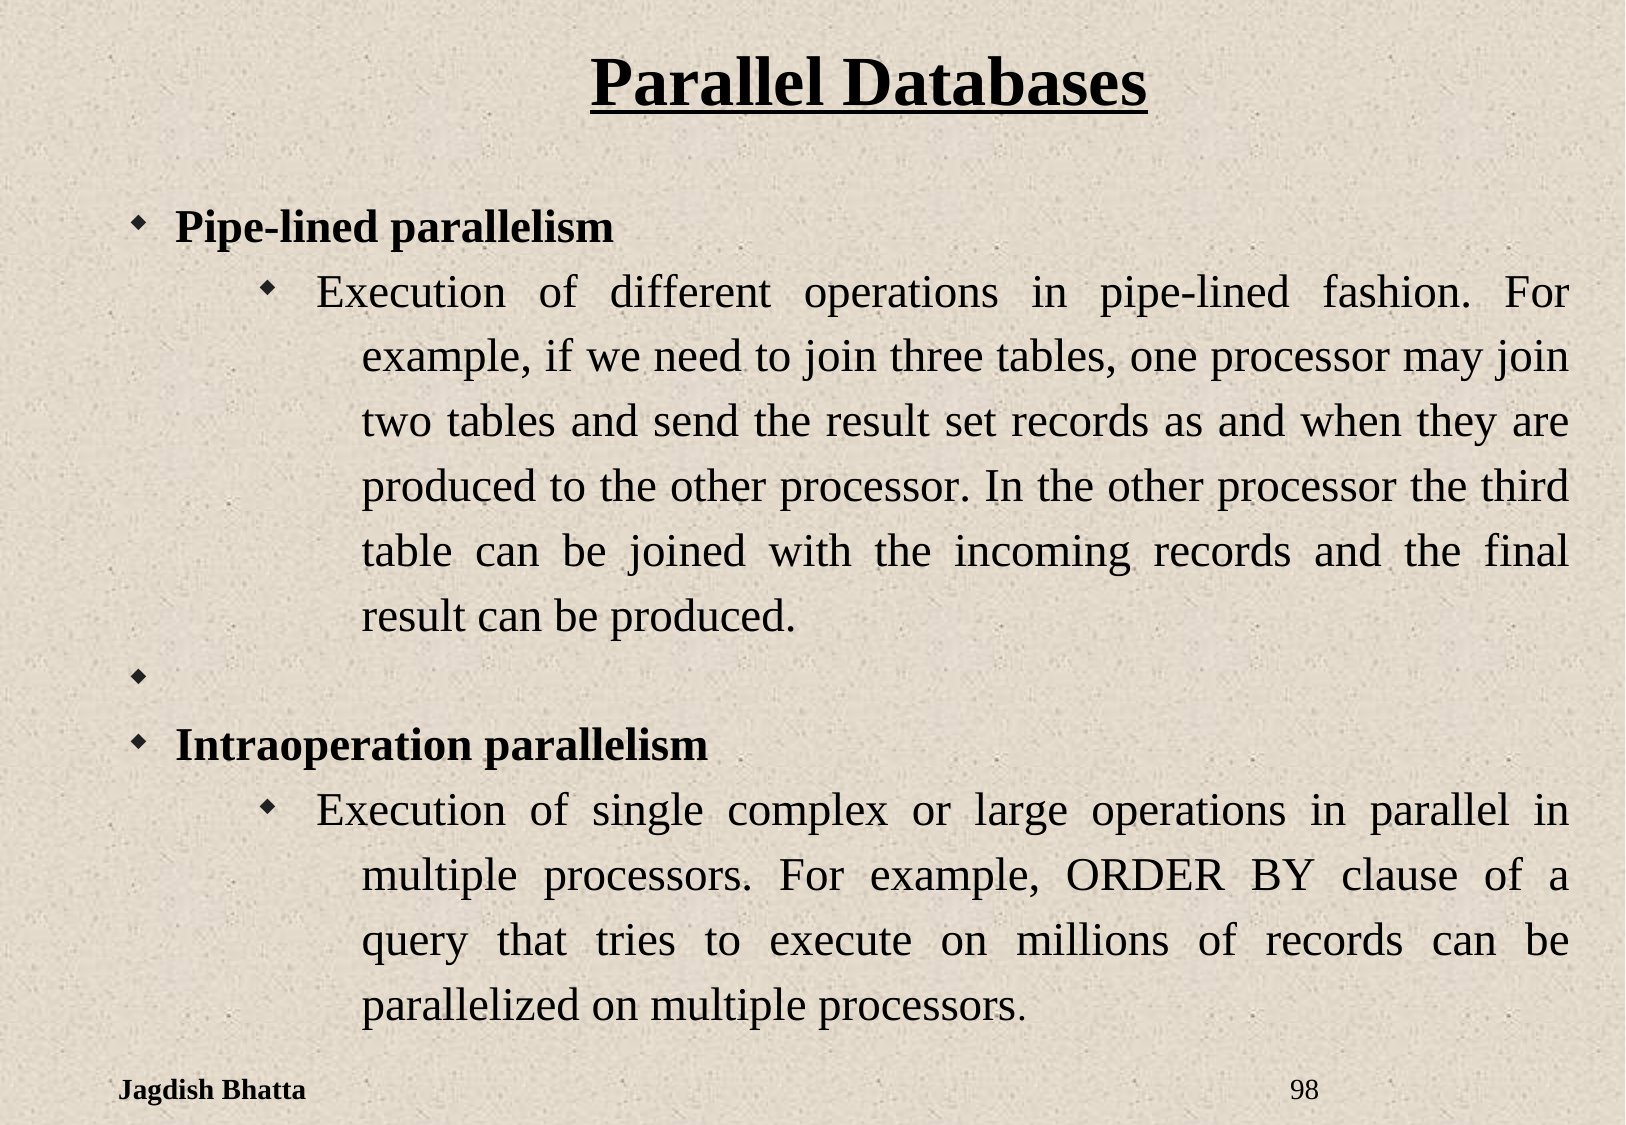

# Parallel Databases
Pipe-lined parallelism
Execution of different operations in pipe-lined fashion. For example, if we need to join three tables, one processor may join two tables and send the result set records as and when they are produced to the other processor. In the other processor the third table can be joined with the incoming records and the final result can be produced.
Intraoperation parallelism
Execution of single complex or large operations in parallel in multiple processors. For example, ORDER BY clause of a query that tries to execute on millions of records can be parallelized on multiple processors.
Jagdish Bhatta
97